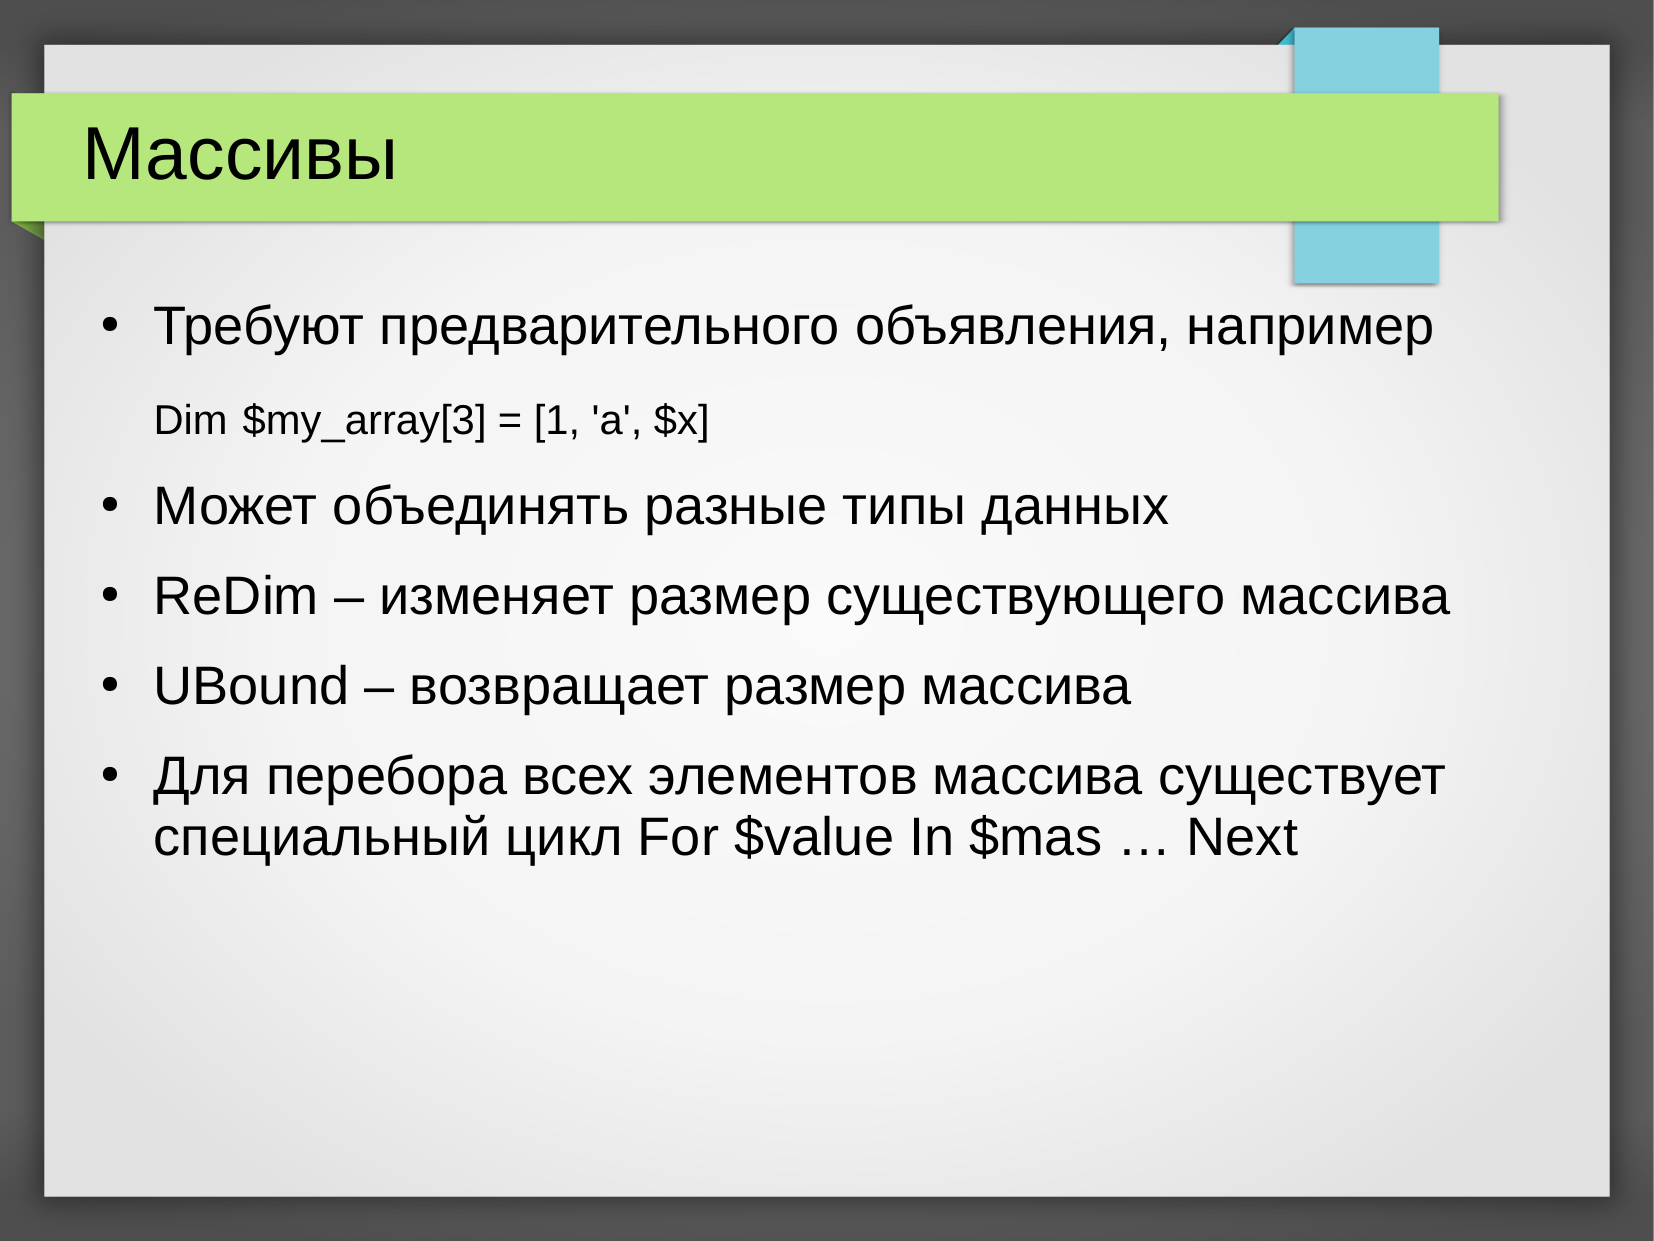

# Массивы
Требуют предварительного объявления, например
Dim $my_array[3] = [1, 'a', $x]
Может объединять разные типы данных
ReDim – изменяет размер существующего массива
UBound – возвращает размер массива
Для перебора всех элементов массива существует специальный цикл For $value In $mas … Next